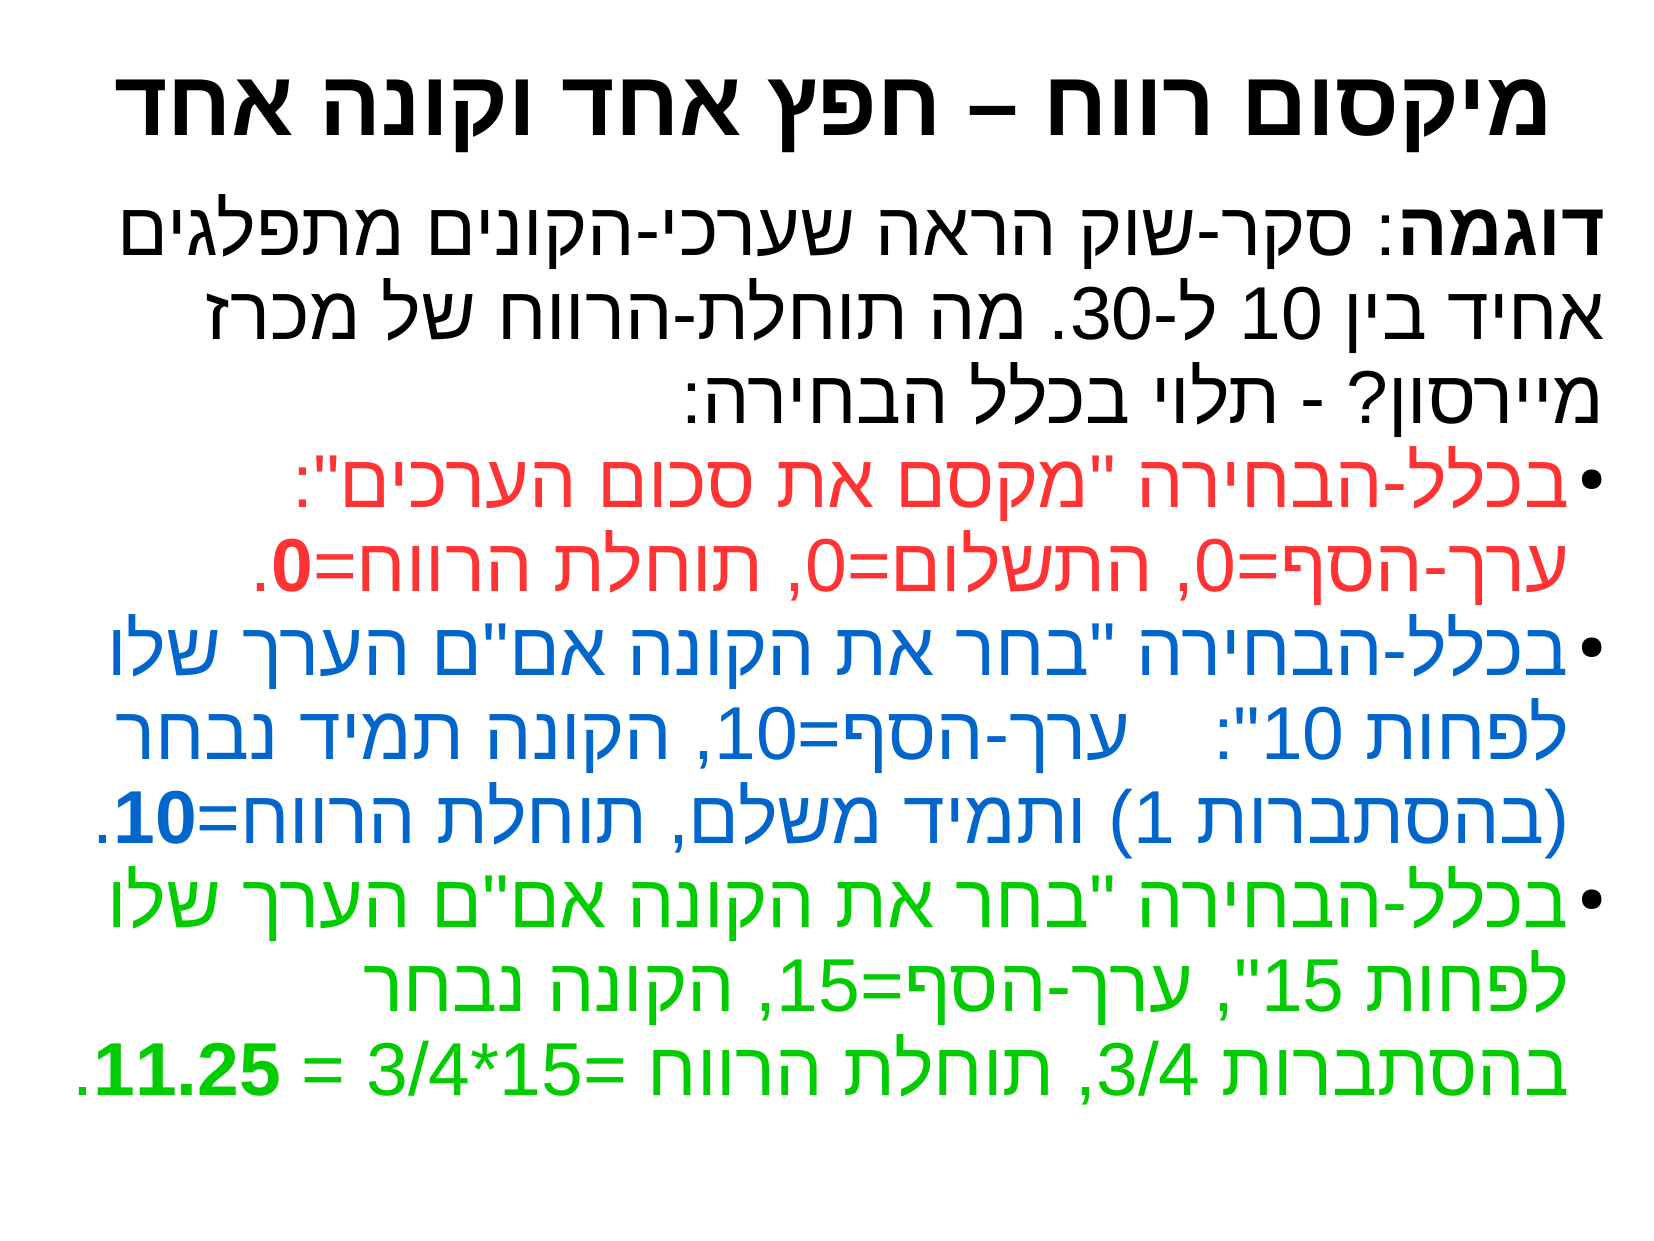

# מיקסום רווח – חפץ אחד וקונה אחד
דוגמה: סקר-שוק הראה שערכי-הקונים מתפלגים אחיד בין 10 ל-30. מה תוחלת-הרווח של מכרז מיירסון? - תלוי בכלל הבחירה:
בכלל-הבחירה "מקסם את סכום הערכים": ערך-הסף=0, התשלום=0, תוחלת הרווח=0.
בכלל-הבחירה "בחר את הקונה אם"ם הערך שלו לפחות 10": ערך-הסף=10, הקונה תמיד נבחר (בהסתברות 1) ותמיד משלם, תוחלת הרווח=10.
בכלל-הבחירה "בחר את הקונה אם"ם הערך שלו לפחות 15", ערך-הסף=15, הקונה נבחר בהסתברות 3/4, תוחלת הרווח =15*3/4 = 11.25.